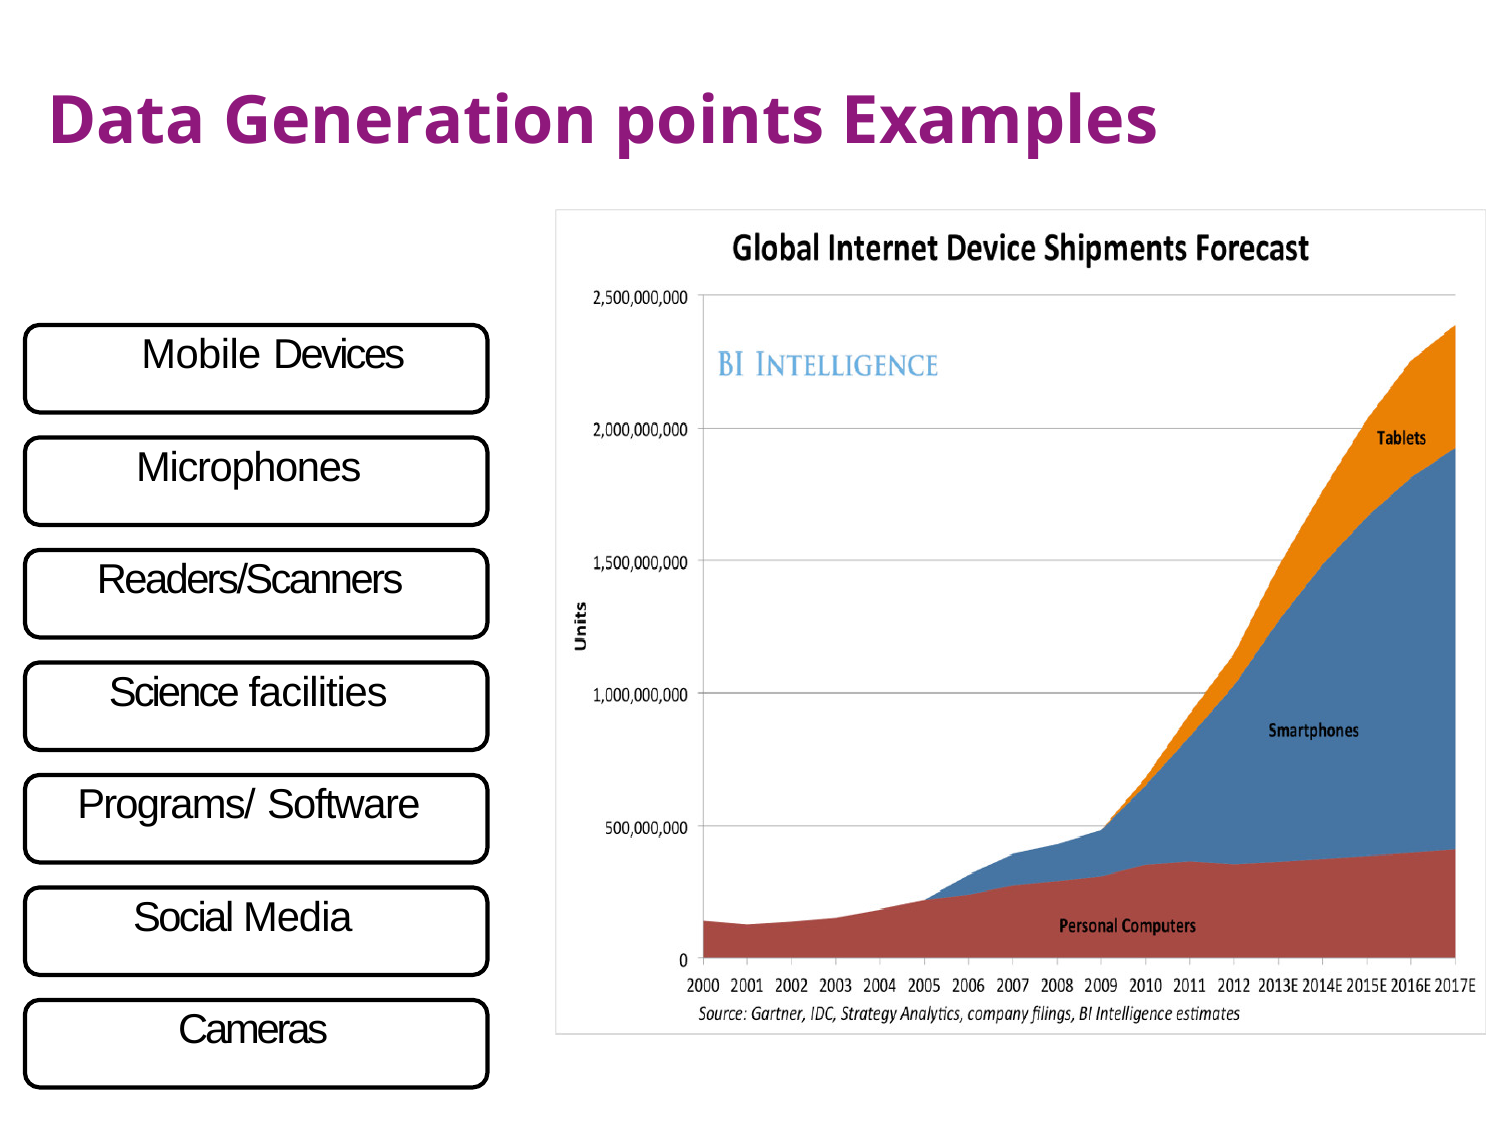

# Data Generation points Examples
Mobile Devices
Microphones Readers/Scanners Science facilities Programs/ Software Social Media
Cameras